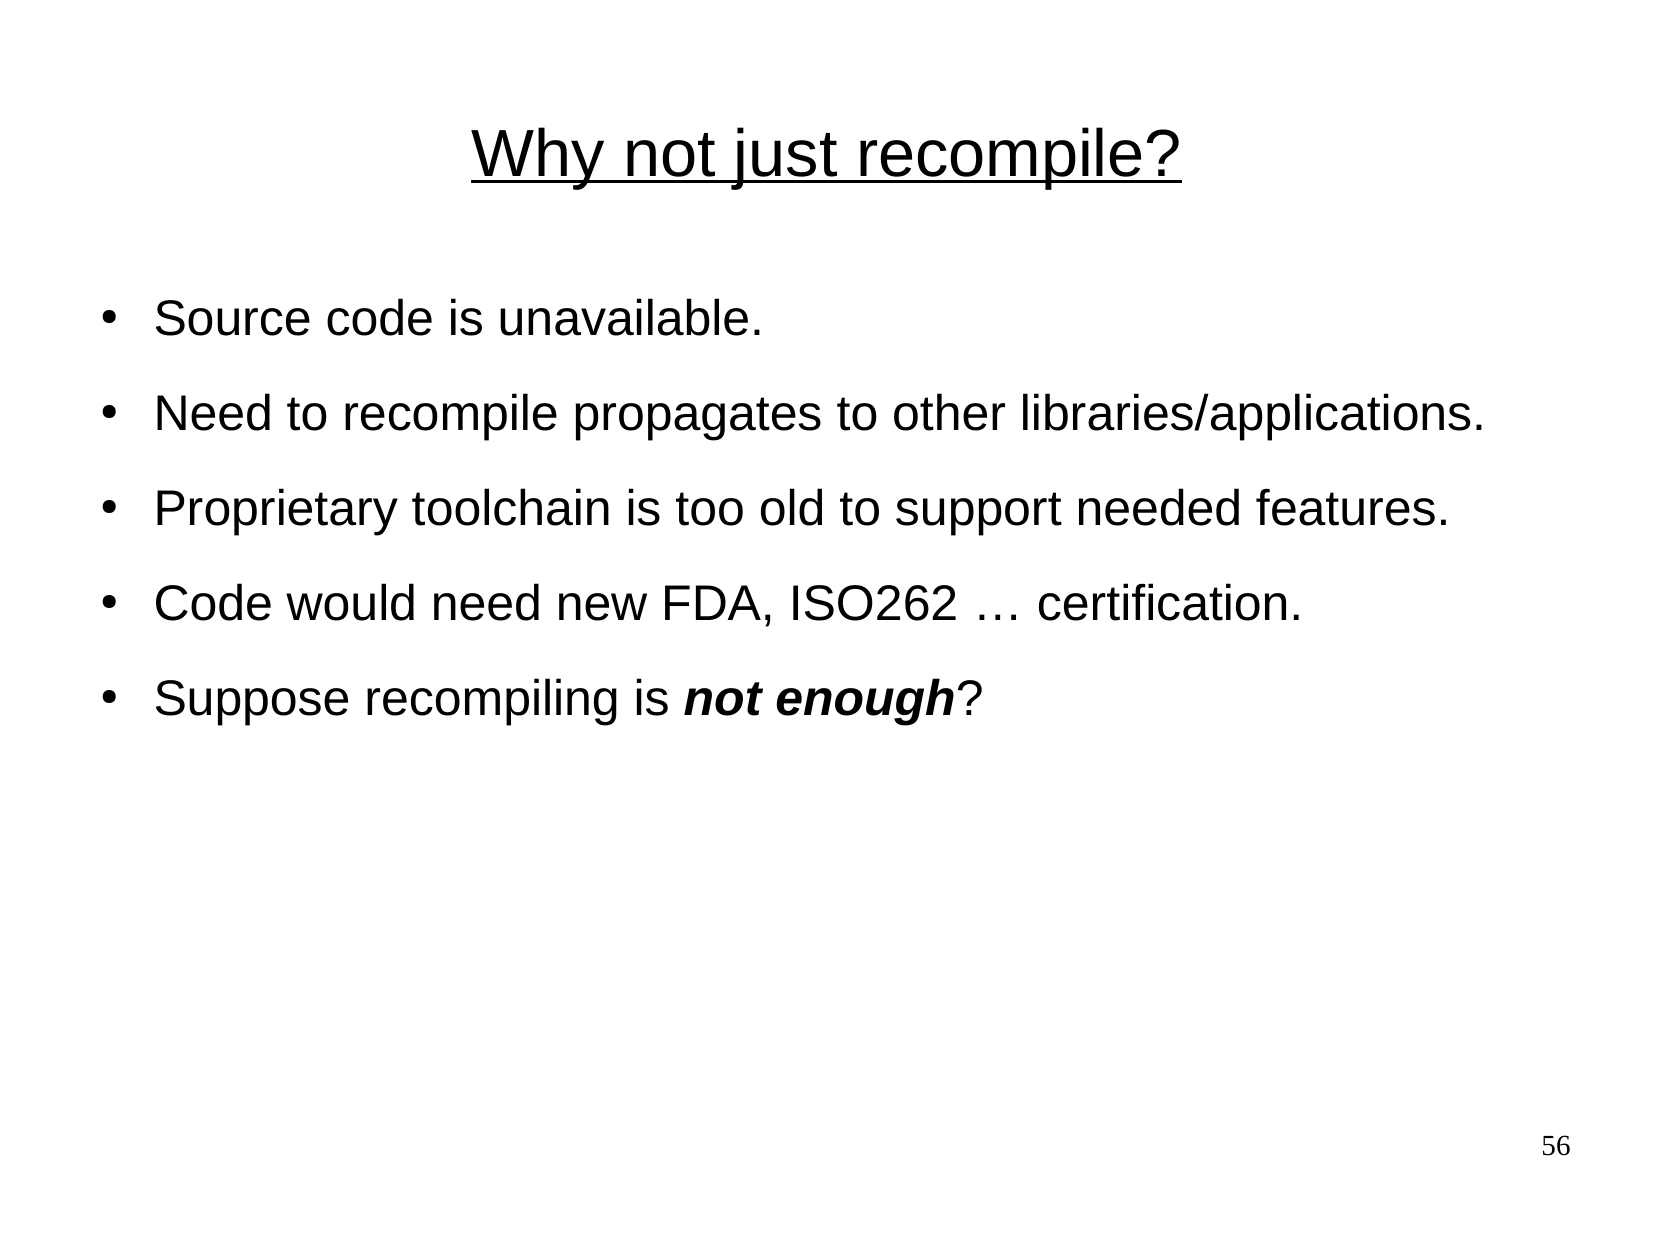

# Why not just recompile?
Source code is unavailable.
Need to recompile propagates to other libraries/applications.
Proprietary toolchain is too old to support needed features.
Code would need new FDA, ISO262 … certification.
Suppose recompiling is not enough?
56